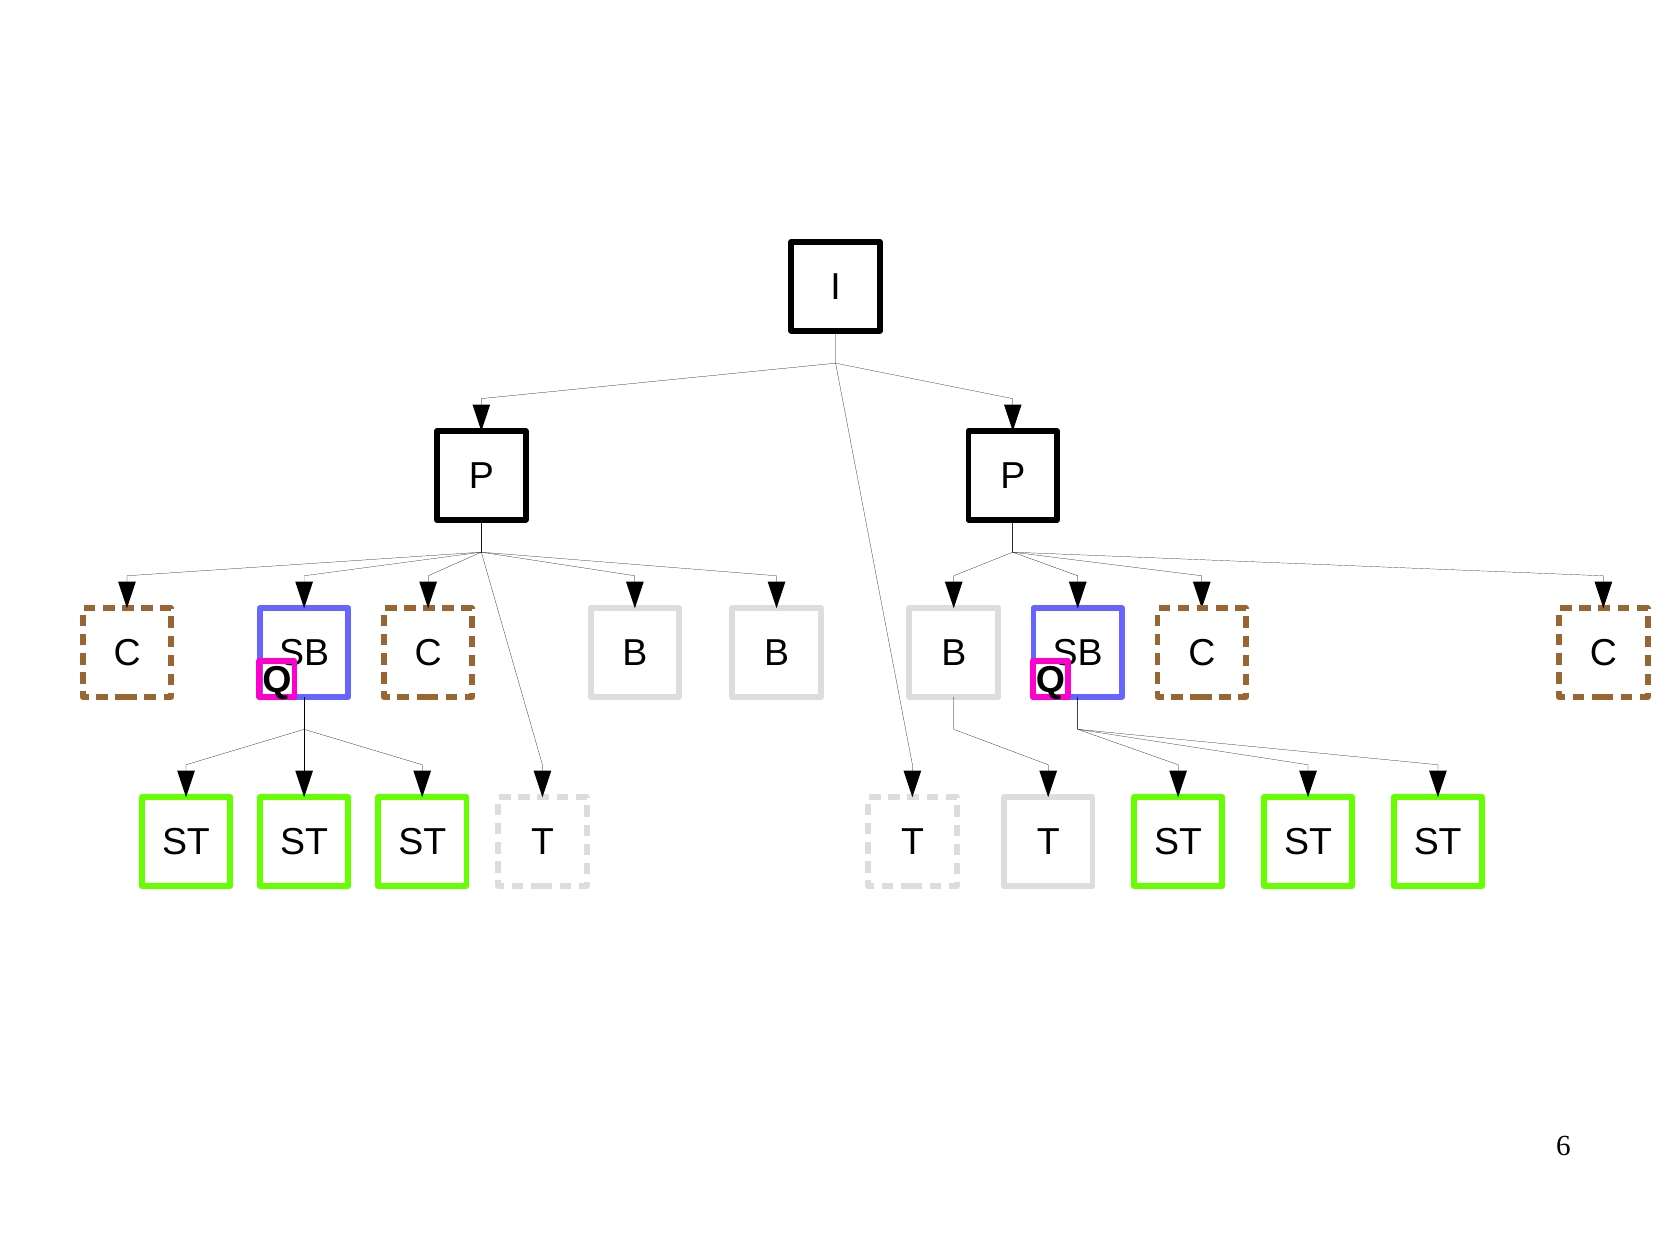

I
P
P
C
SB
C
B
B
B
SB
C
C
Q
Q
ST
ST
ST
T
T
T
ST
ST
ST
6